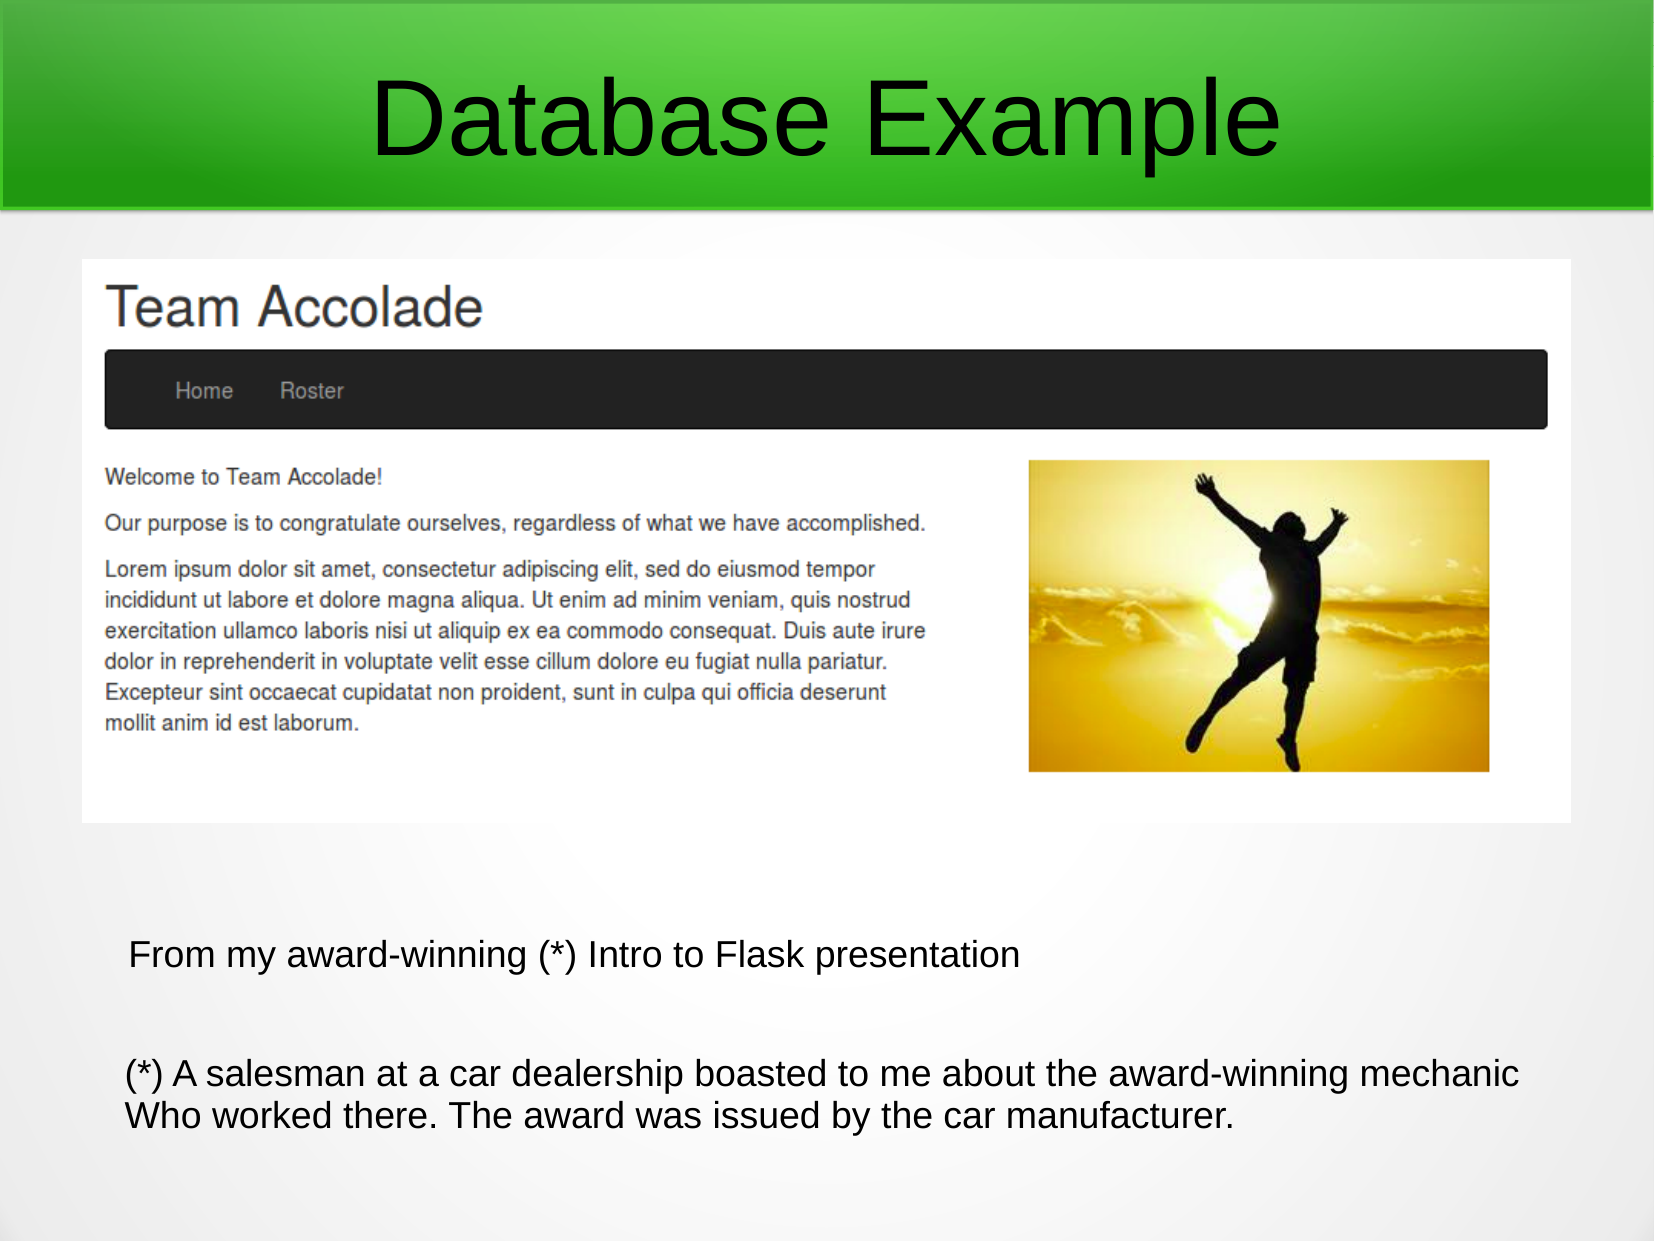

# Database Example
From my award-winning (*) Intro to Flask presentation
(*) A salesman at a car dealership boasted to me about the award-winning mechanic
Who worked there. The award was issued by the car manufacturer.